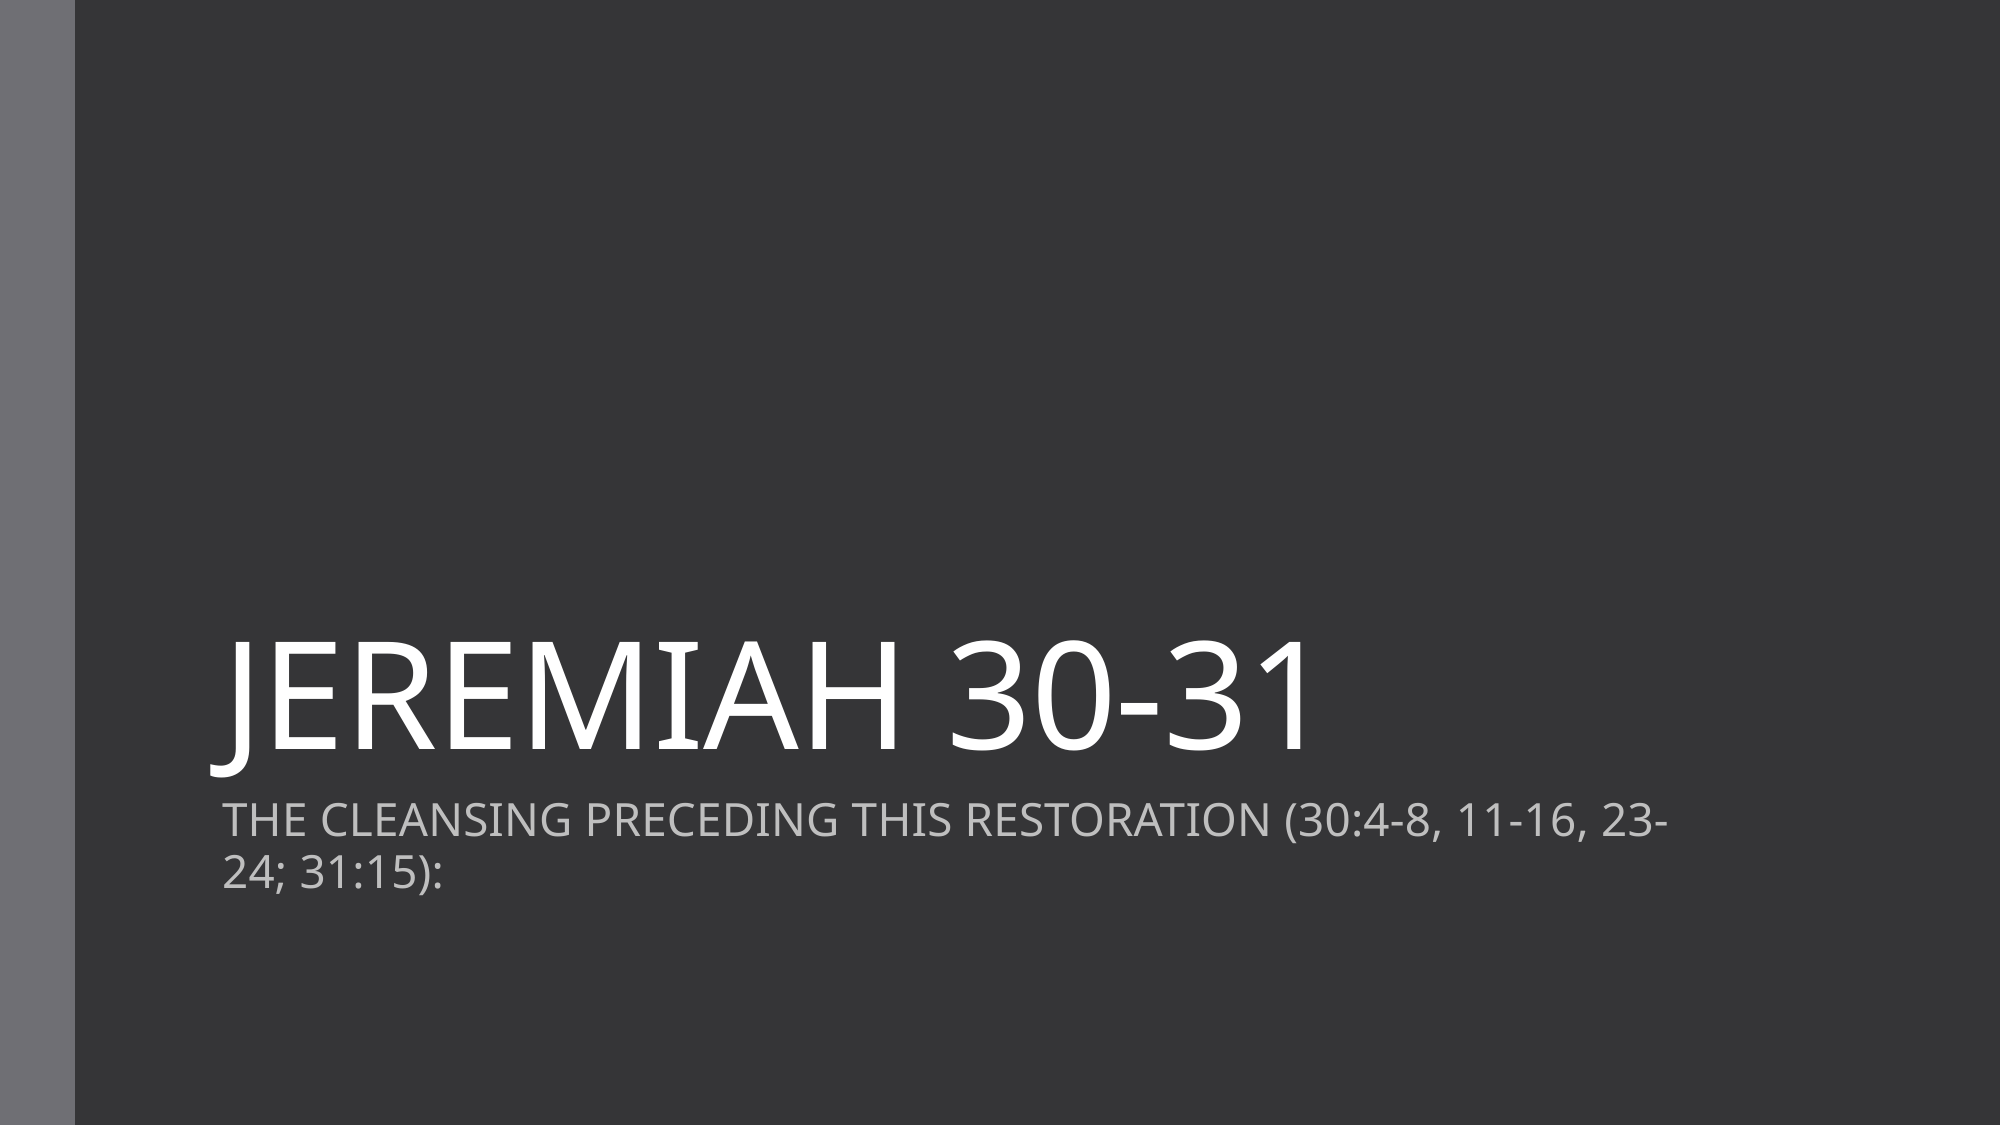

# JEREMIAH 30-31
THE CLEANSING PRECEDING THIS RESTORATION (30:4-8, 11-16, 23-24; 31:15):